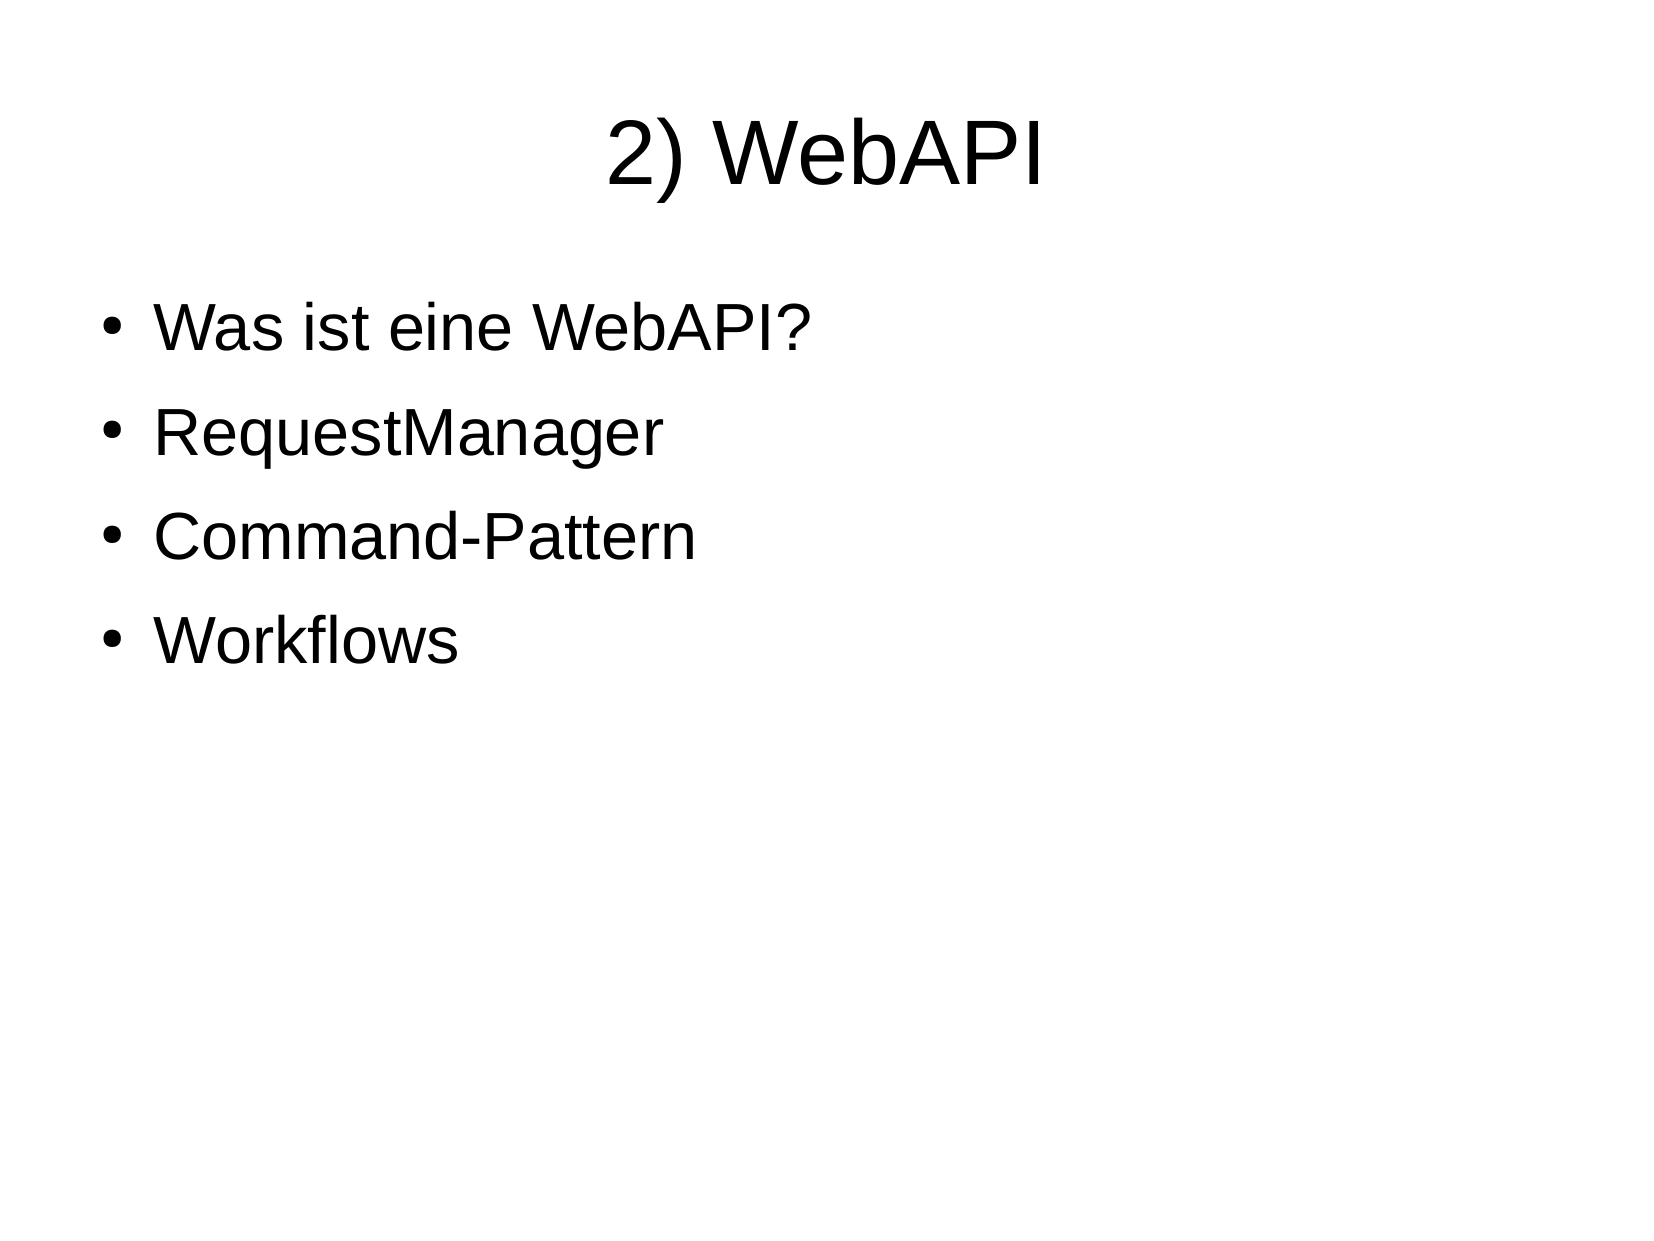

# 2) WebAPI
Was ist eine WebAPI?
RequestManager
Command-Pattern
Workflows